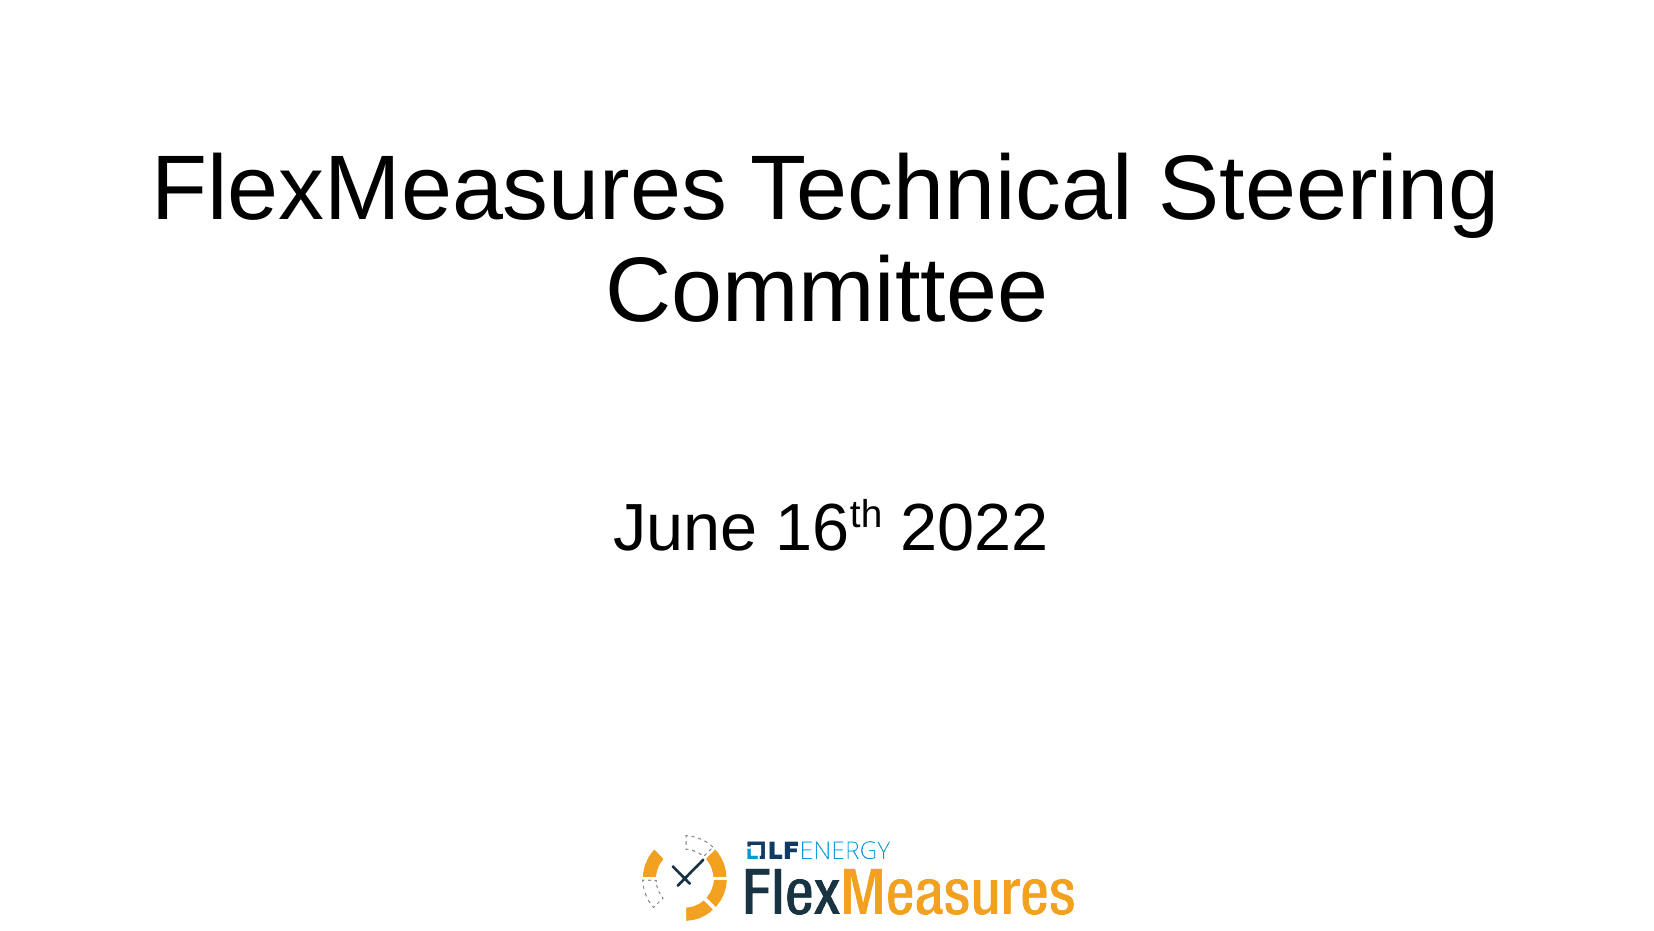

# FlexMeasures Technical Steering Committee
June 16th 2022